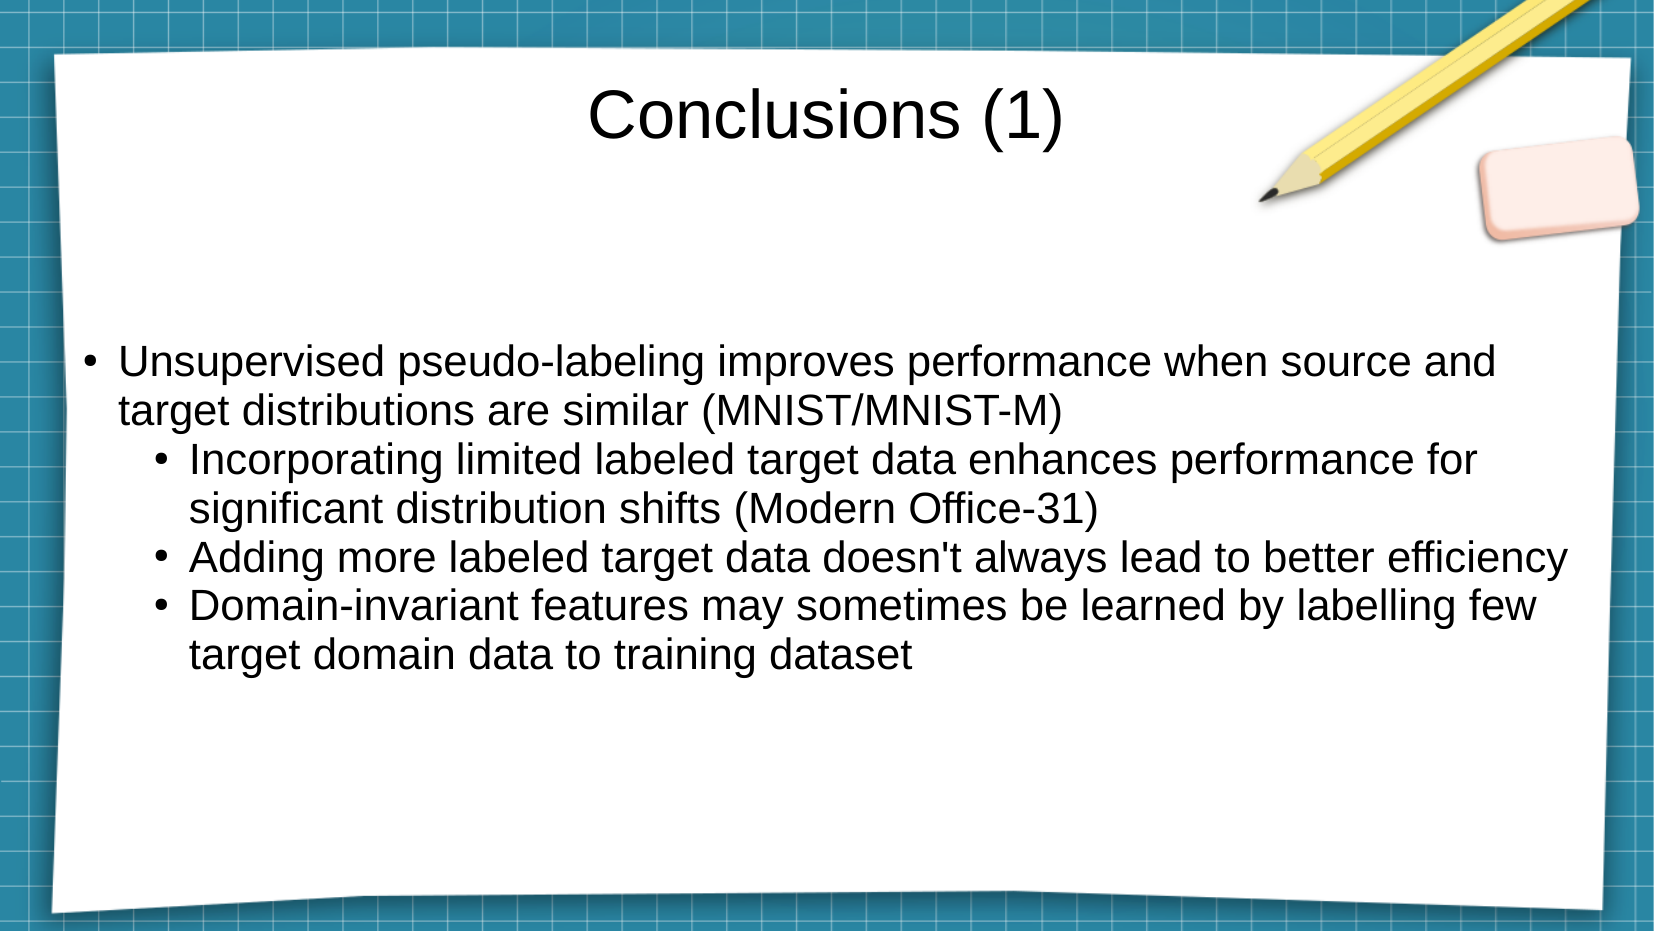

# Conclusions (1)
Unsupervised pseudo-labeling improves performance when source and target distributions are similar (MNIST/MNIST-M)
Incorporating limited labeled target data enhances performance for significant distribution shifts (Modern Office-31)
Adding more labeled target data doesn't always lead to better efficiency
Domain-invariant features may sometimes be learned by labelling few target domain data to training dataset